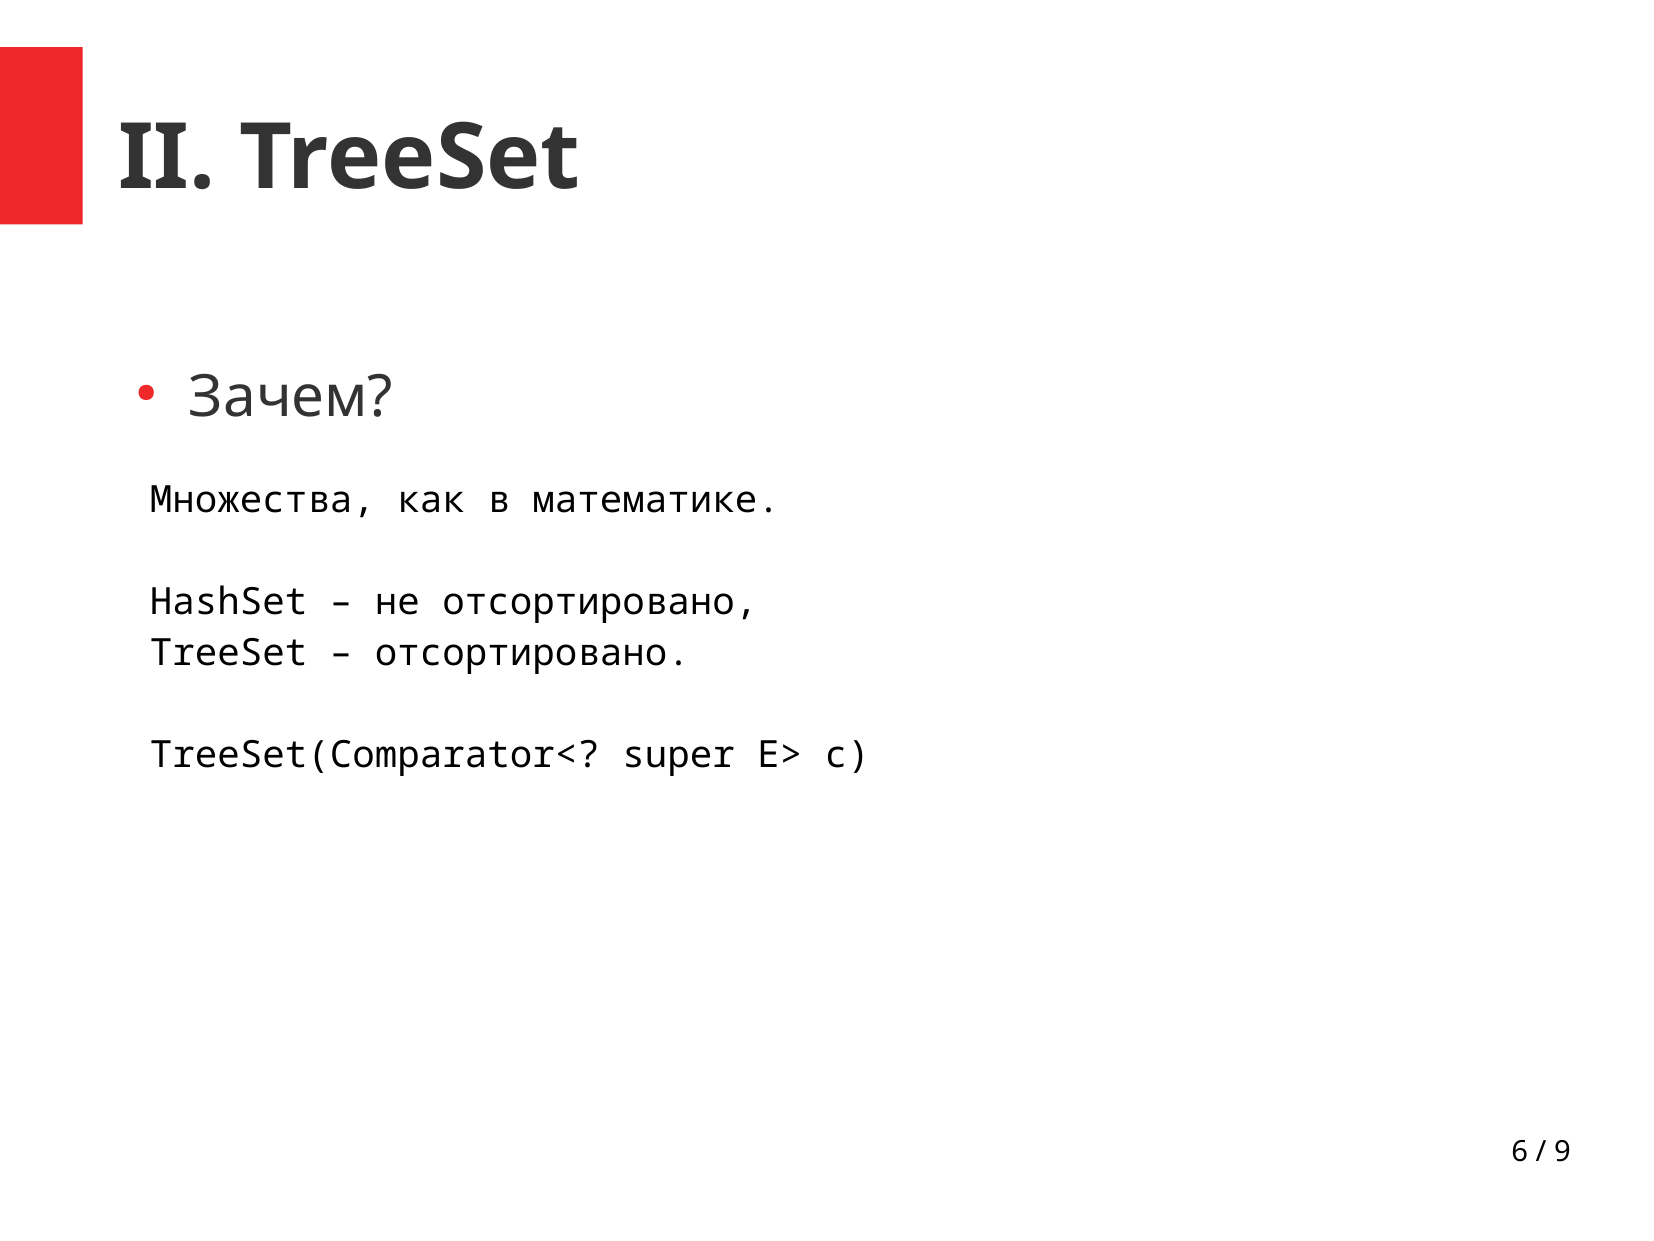

# II. TreeSet
Зачем?
Множества, как в математике.
HashSet – не отсортировано,
TreeSet – отсортировано.
TreeSet(Comparator<? super E> c)
6